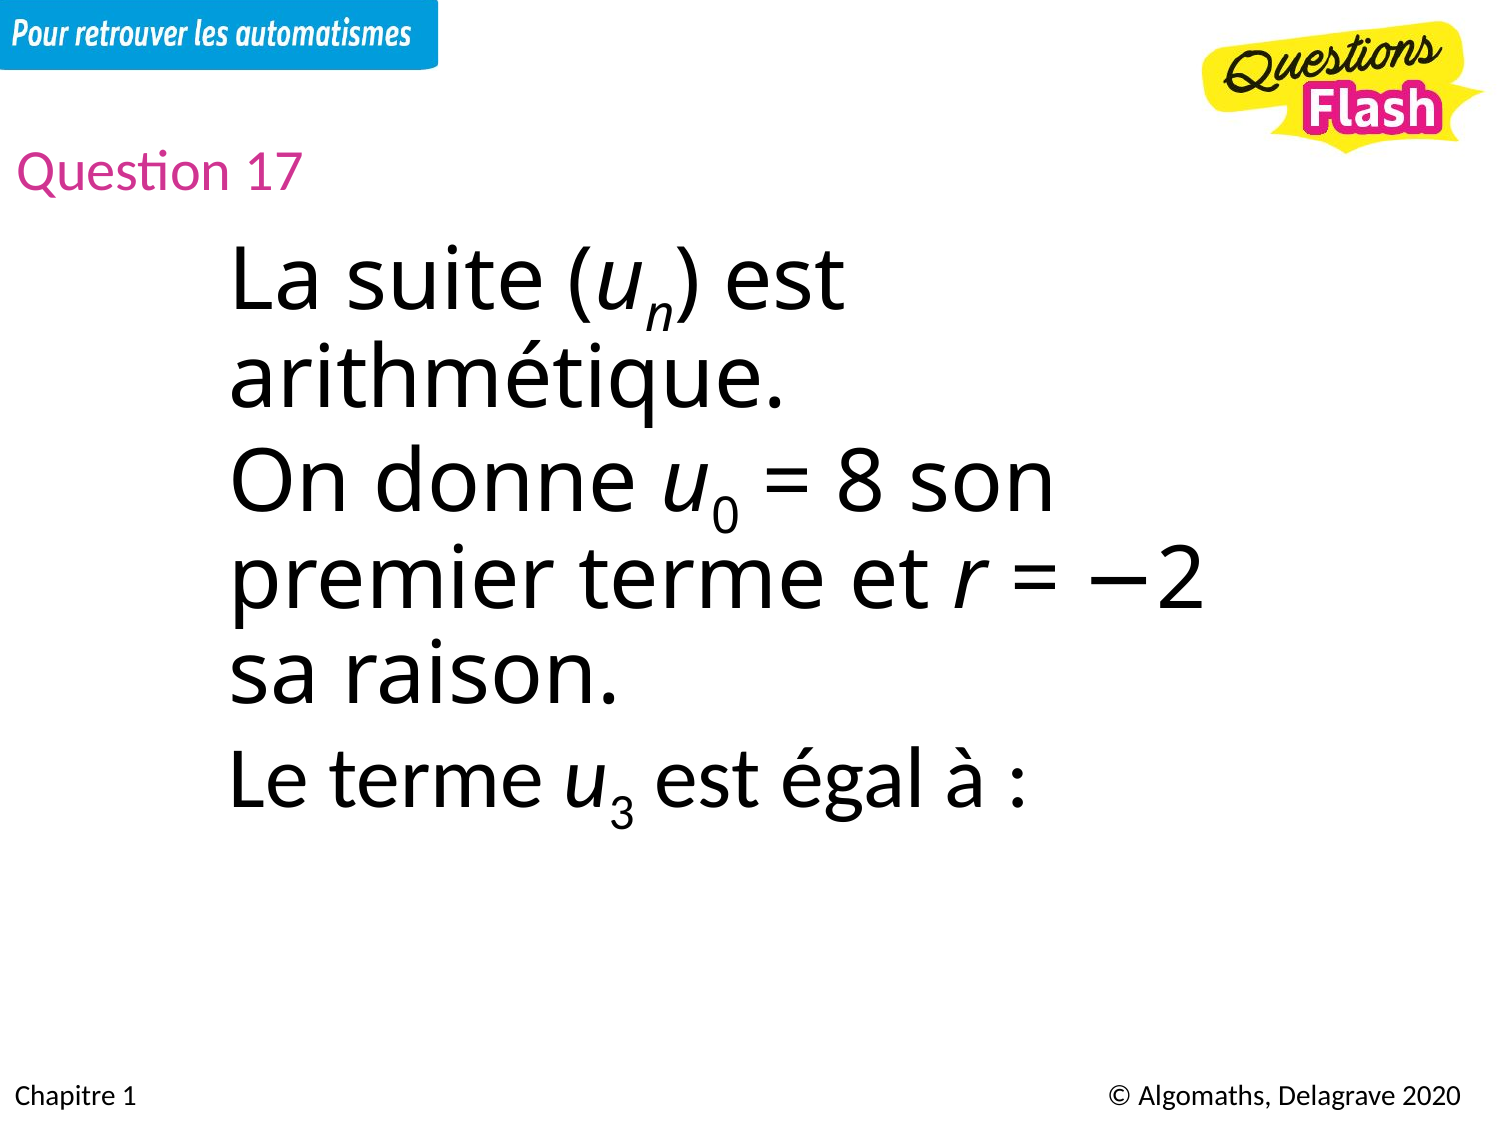

Question 17
# La suite (un) est arithmétique. On donne u0 = 8 son premier terme et r = −2 sa raison.
Le terme u3 est égal à :